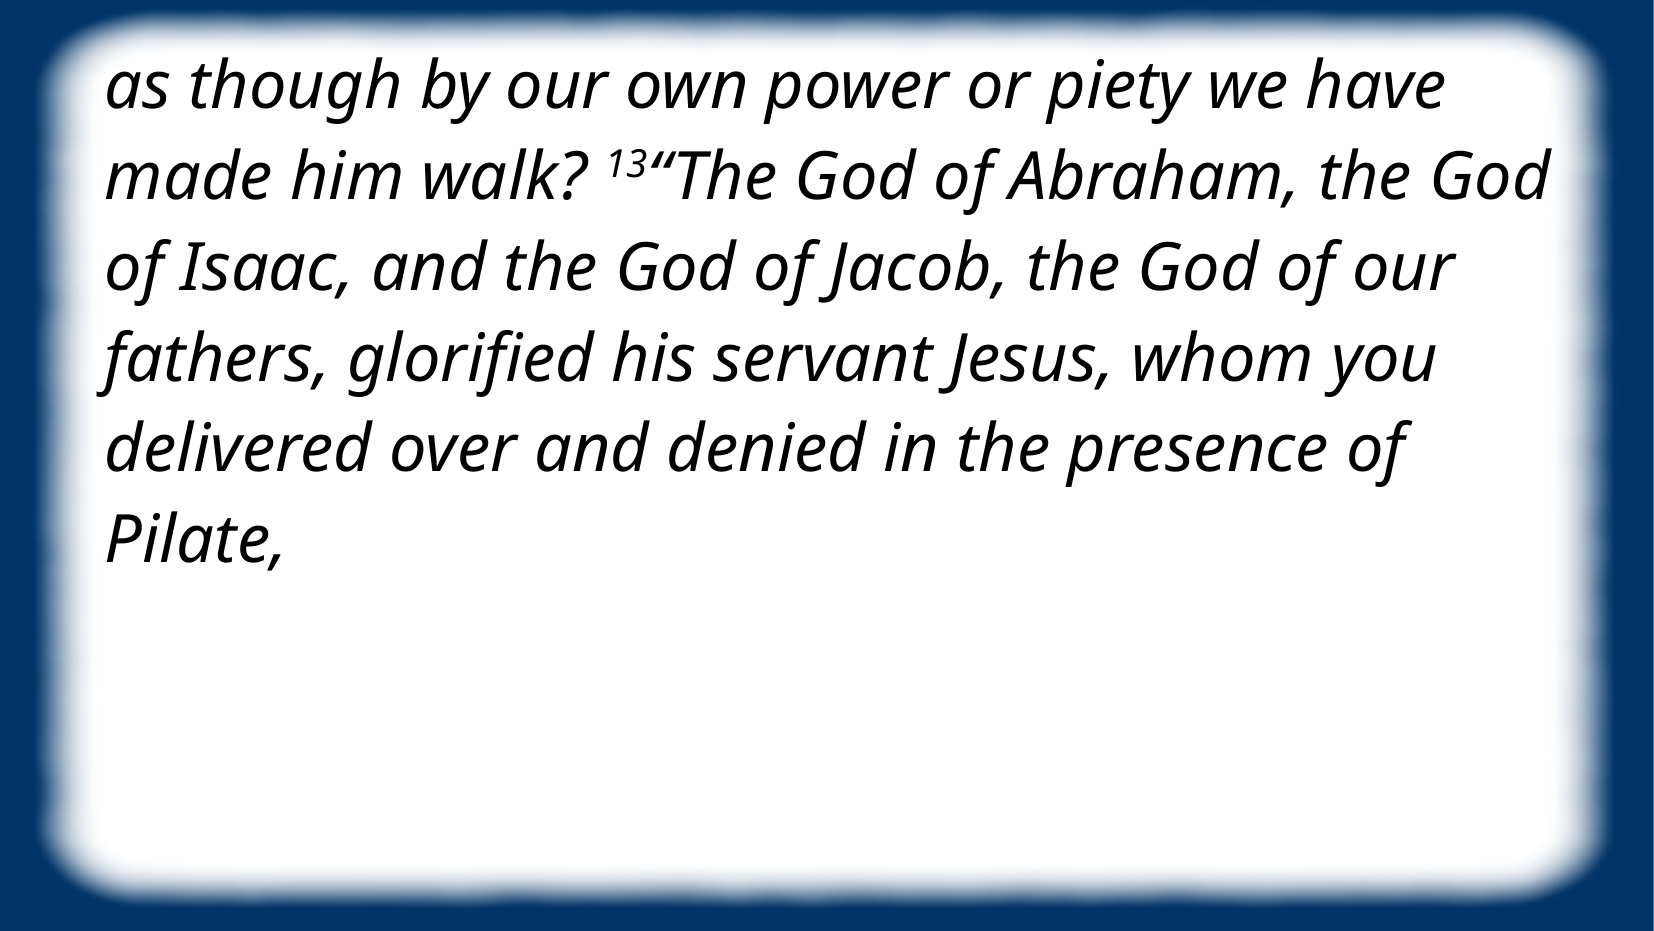

as though by our own power or piety we have made him walk? 13“The God of Abraham, the God of Isaac, and the God of Jacob, the God of our fathers, glorified his servant Jesus, whom you delivered over and denied in the presence of Pilate,